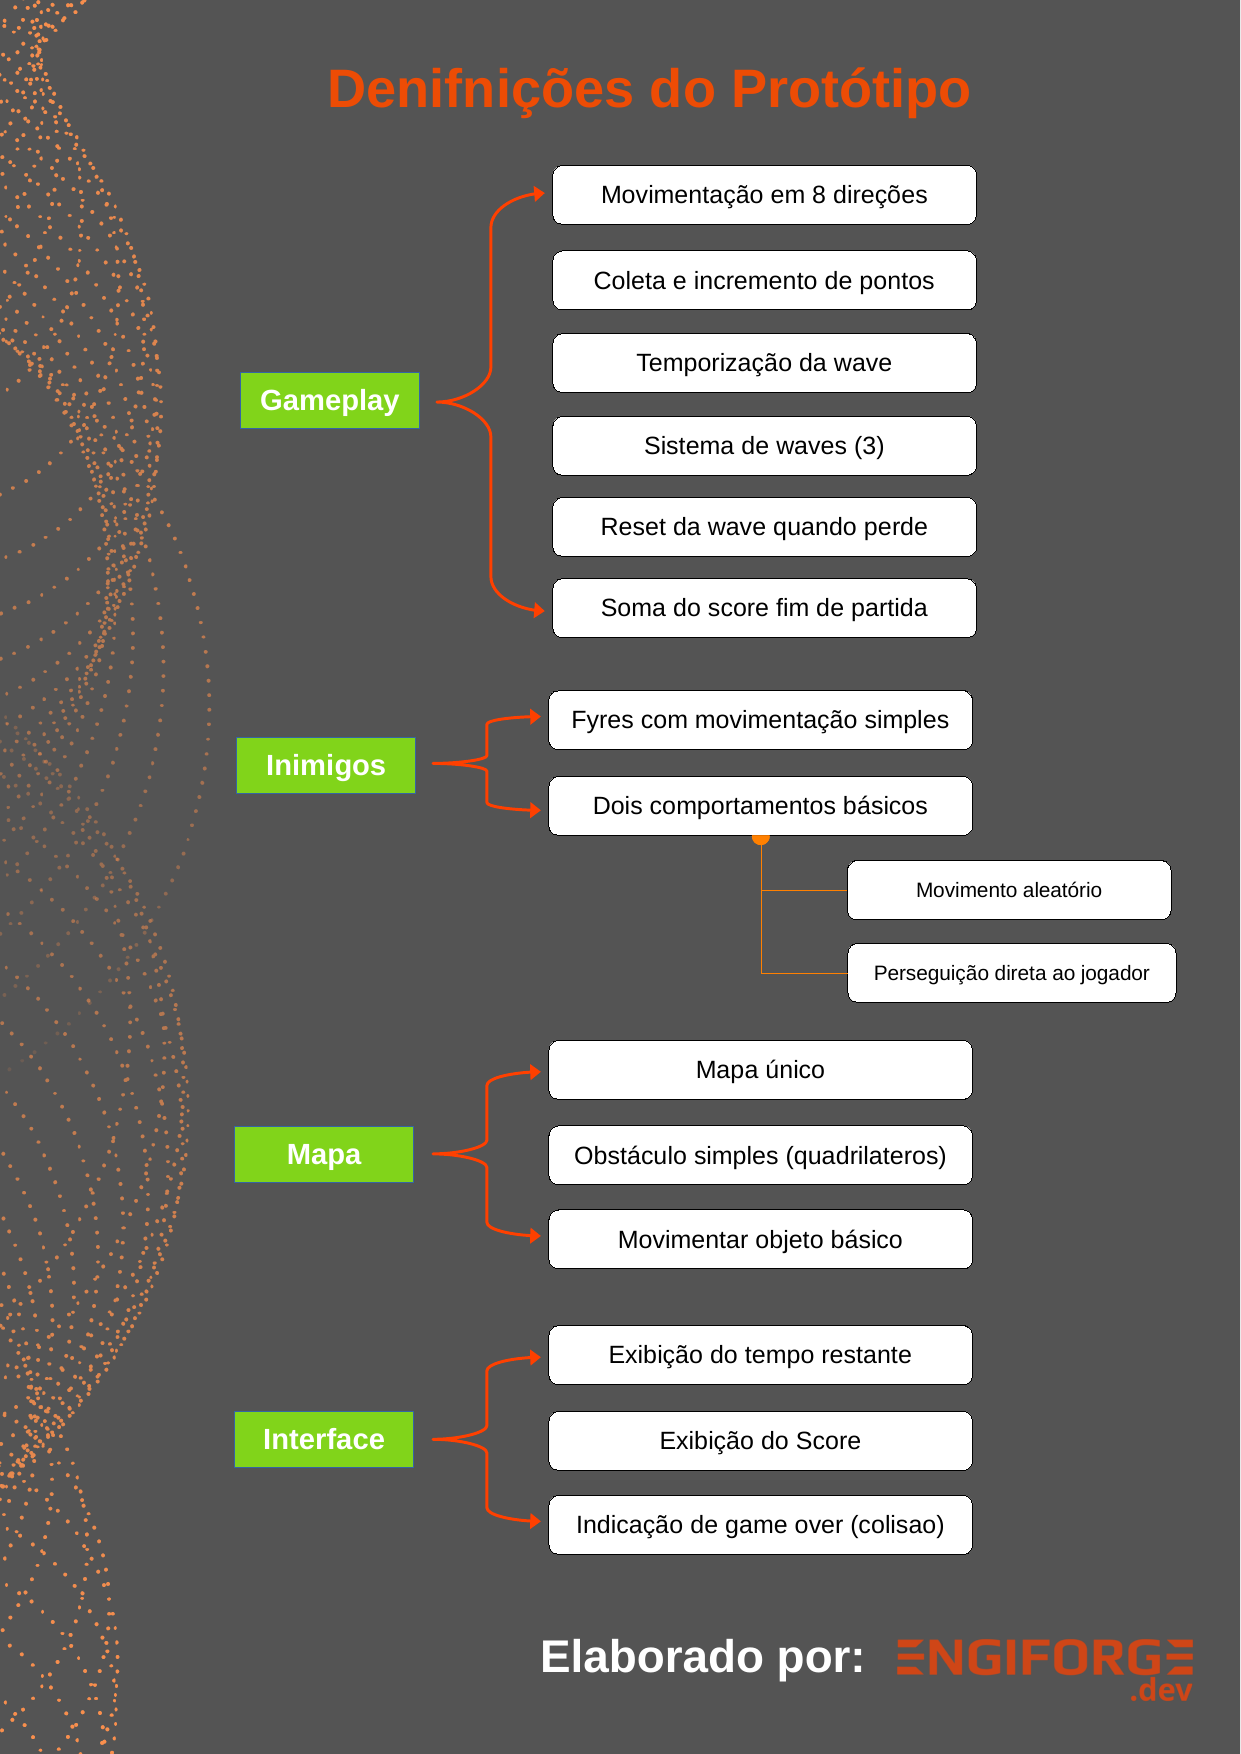

Denifnições do Protótipo
Movimentação em 8 direções
Coleta e incremento de pontos
Temporização da wave
Gameplay
Sistema de waves (3)
Reset da wave quando perde
Soma do score fim de partida
Fyres com movimentação simples
Inimigos
Dois comportamentos básicos
Movimento aleatório
Perseguição direta ao jogador
Mapa único
Obstáculo simples (quadrilateros)
Mapa
Movimentar objeto básico
Exibição do tempo restante
Exibição do Score
Interface
Indicação de game over (colisao)
Elaborado por: